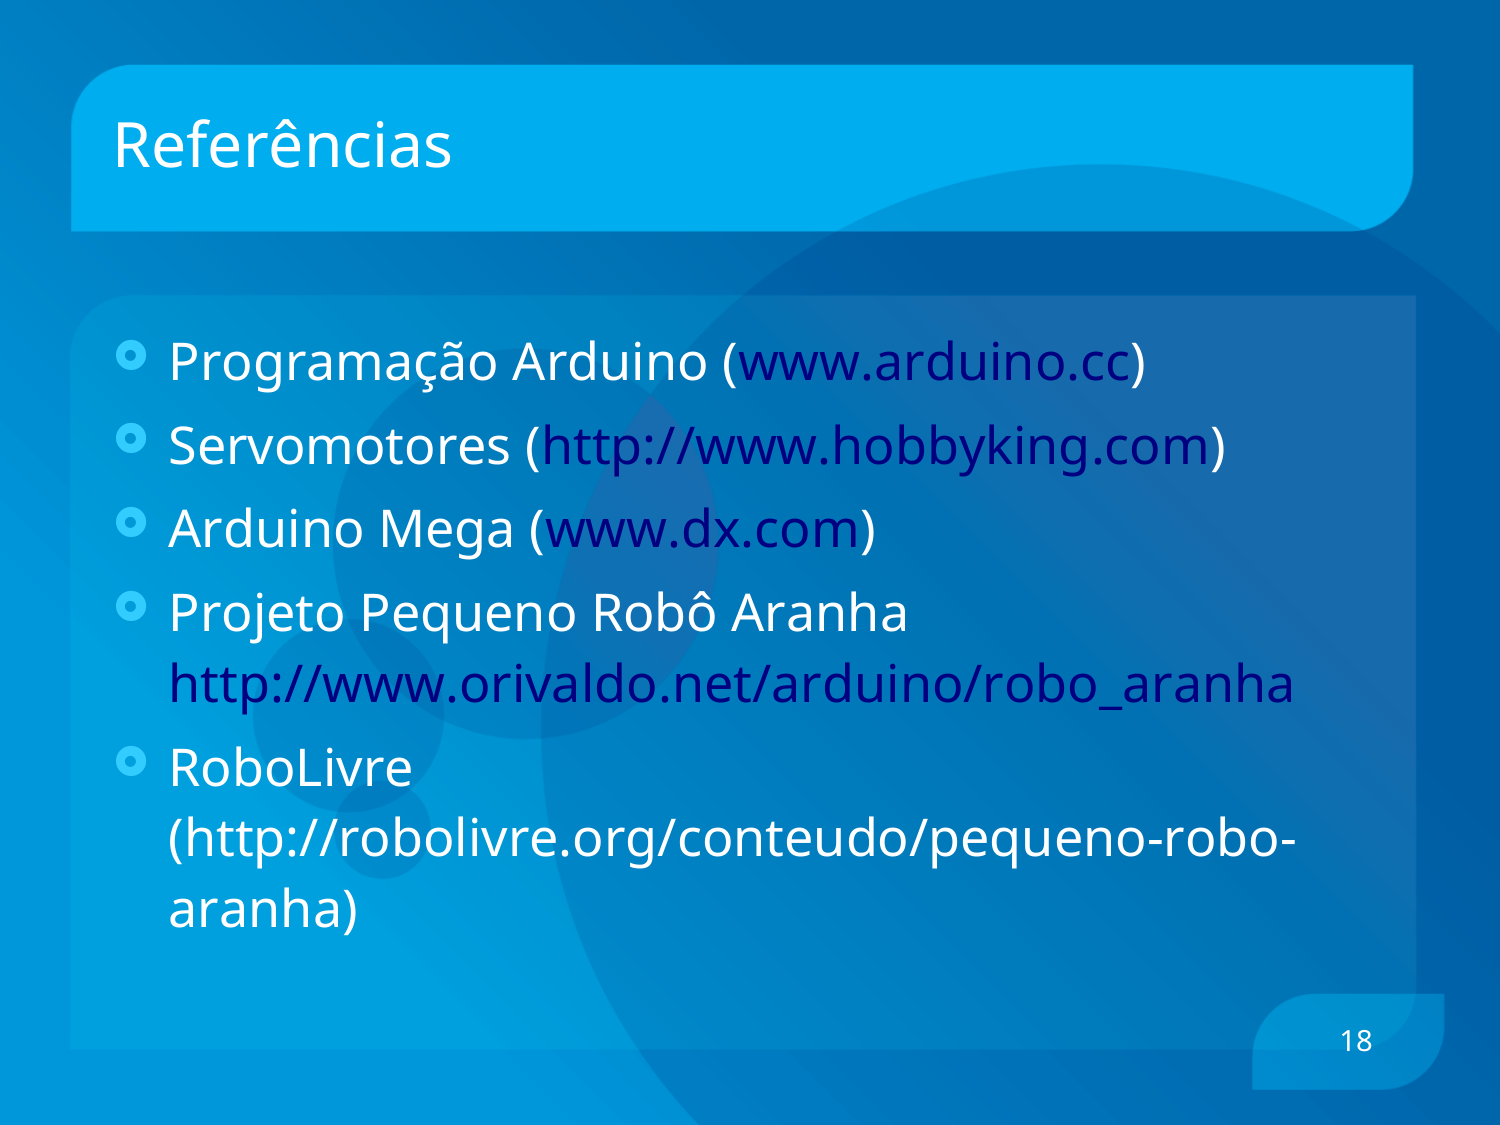

# Referências
Programação Arduino (www.arduino.cc)
Servomotores (http://www.hobbyking.com)
Arduino Mega (www.dx.com)
Projeto Pequeno Robô Aranha http://www.orivaldo.net/arduino/robo_aranha
RoboLivre (http://robolivre.org/conteudo/pequeno-robo-aranha)
18